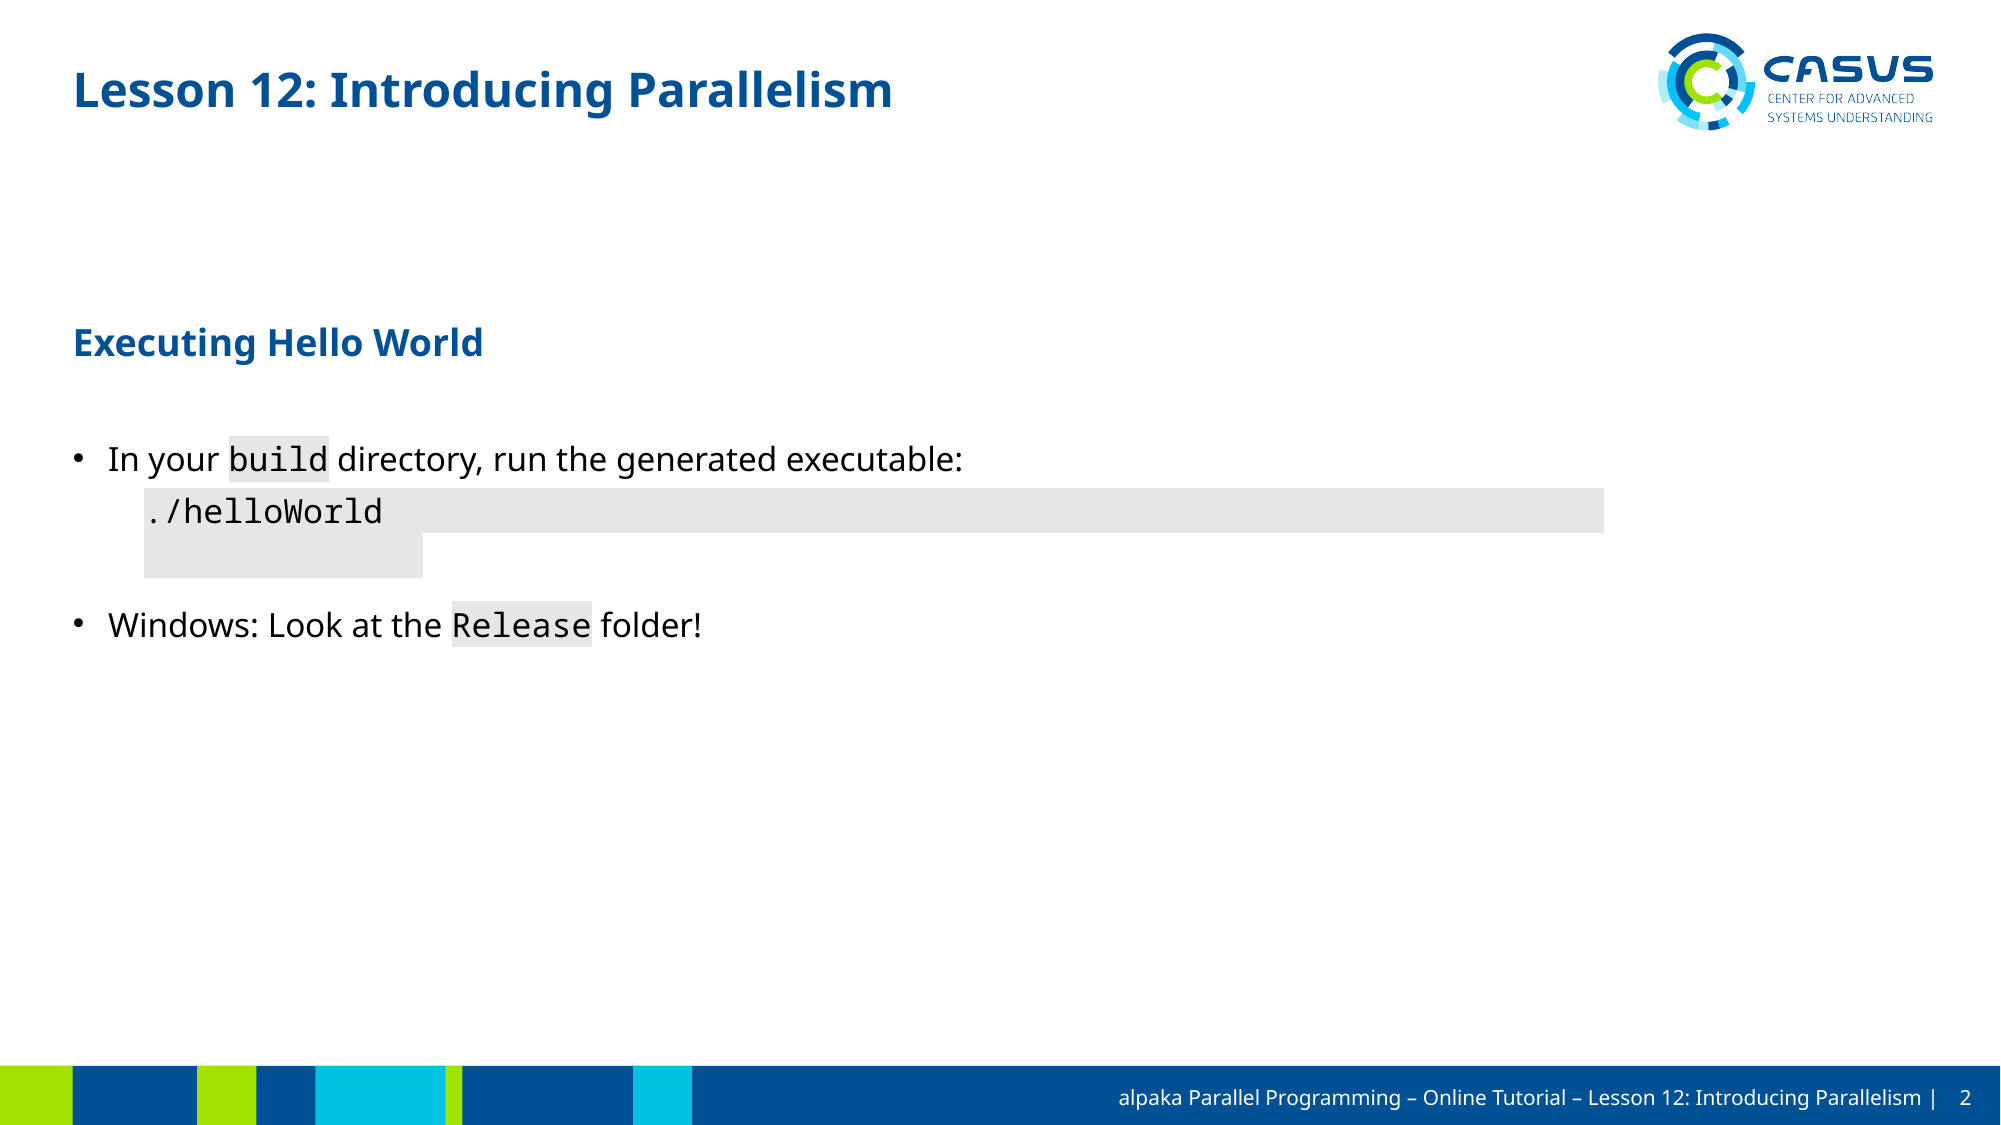

# Lesson 12: Introducing Parallelism
Executing Hello World
In your build directory, run the generated executable:
./helloWorld
Windows: Look at the Release folder!
alpaka Parallel Programming – Online Tutorial – Lesson 12: Introducing Parallelism
2